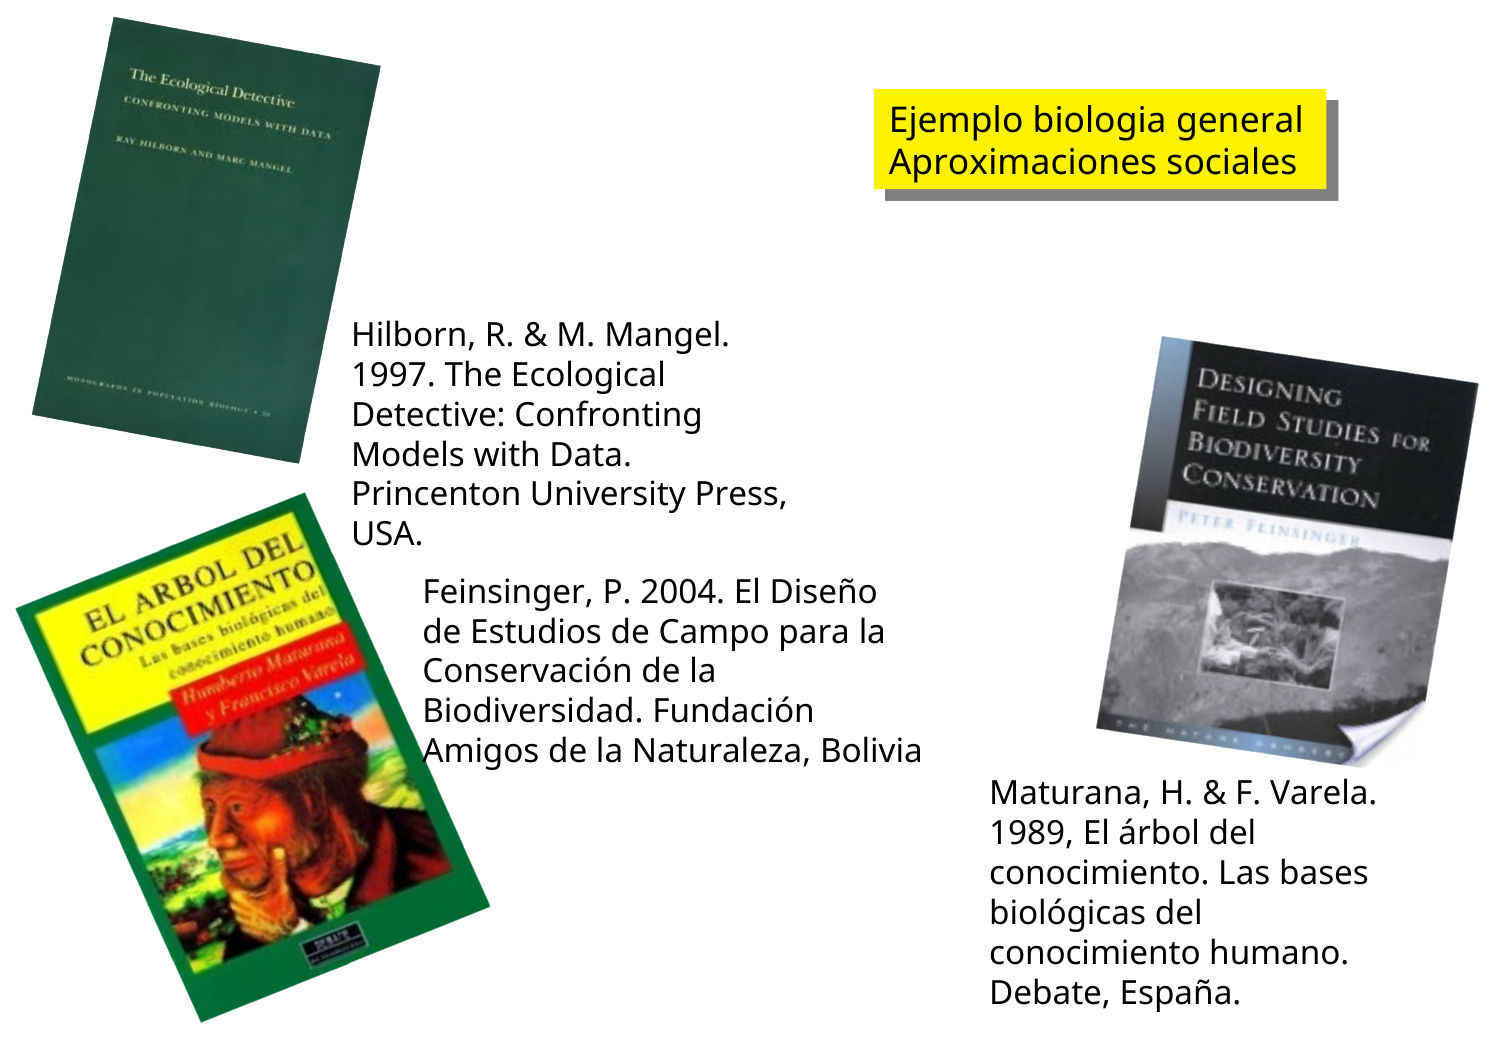

Ejemplo biologia general
Aproximaciones sociales
Hilborn, R. & M. Mangel. 1997. The Ecological Detective: Confronting Models with Data. Princenton University Press, USA.
Feinsinger, P. 2004. El Diseño de Estudios de Campo para la Conservación de la Biodiversidad. Fundación Amigos de la Naturaleza, Bolivia
Maturana, H. & F. Varela. 1989, El árbol del conocimiento. Las bases biológicas del conocimiento humano. Debate, España.